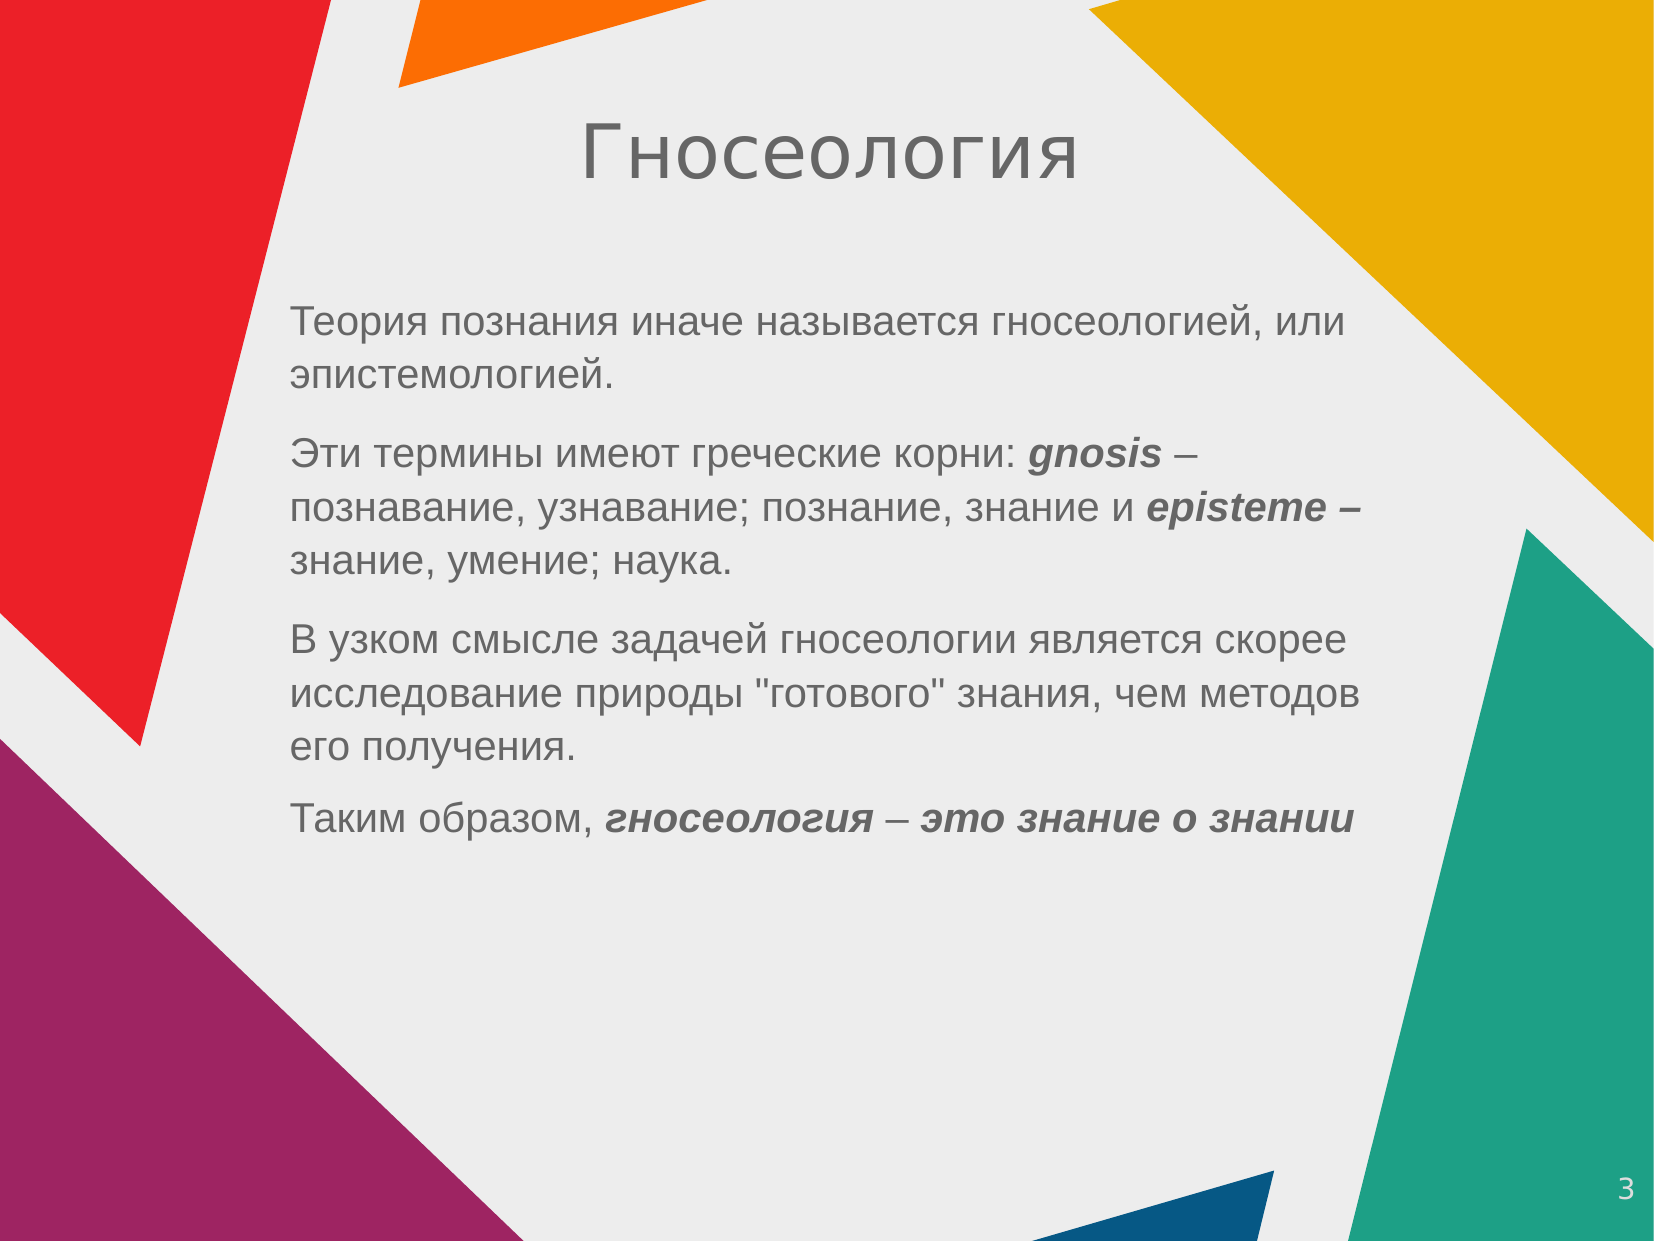

# Гносеология
Теория познания иначе называется гносеологией, или эпистемологией.
Эти термины имеют греческие корни: gnosis – познавание, узнавание; познание, знание и episteme – знание, умение; наука.
В узком смысле задачей гносеологии является скорее исследование природы "готового" знания, чем методов его получения.
Таким образом, гносеология – это знание о знании
3